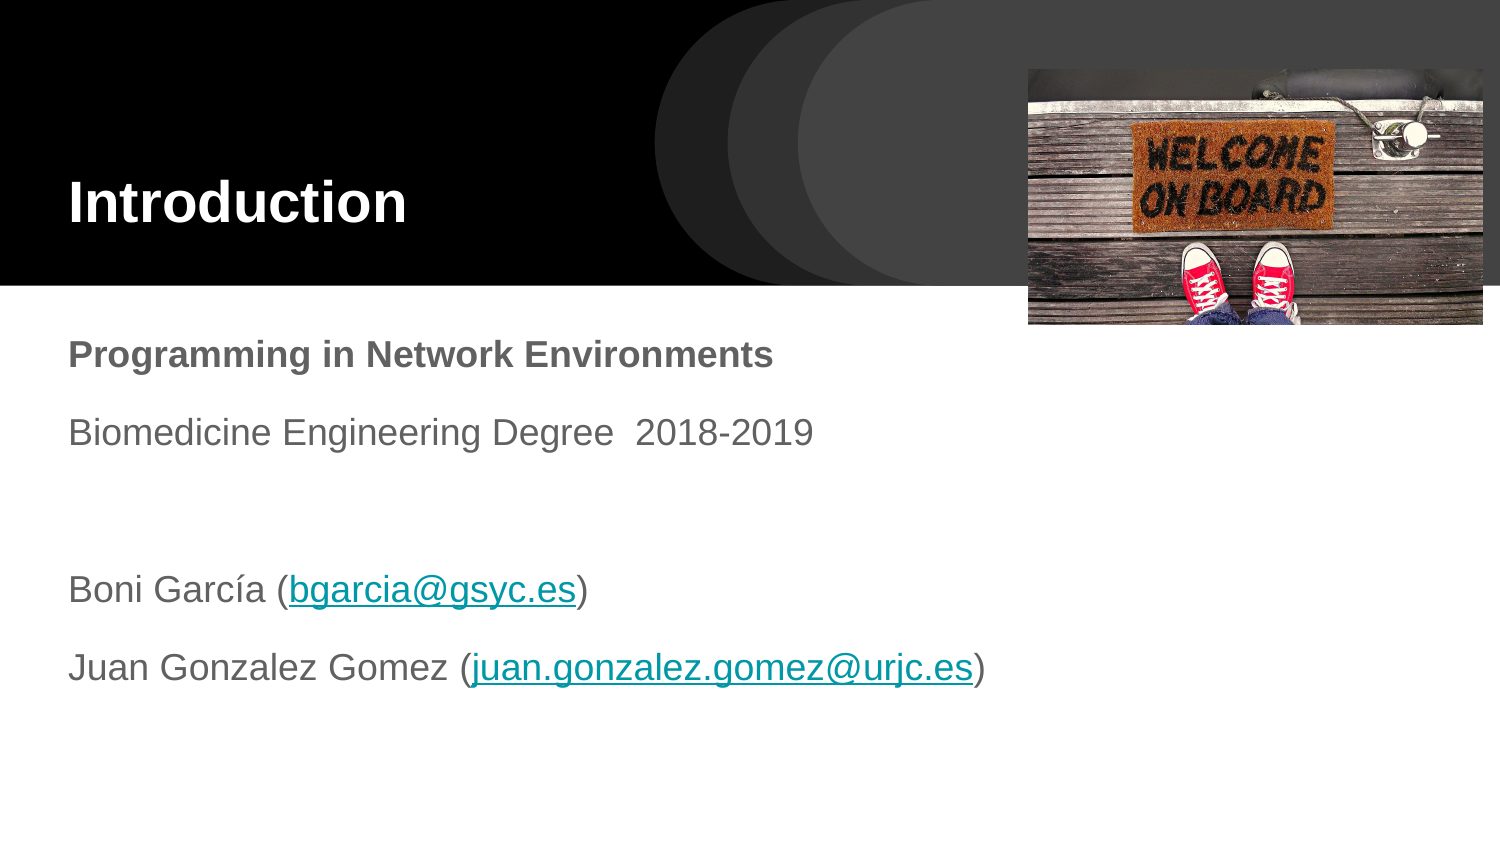

# Introduction
Programming in Network Environments
Biomedicine Engineering Degree 2018-2019
Boni García (bgarcia@gsyc.es)
Juan Gonzalez Gomez (juan.gonzalez.gomez@urjc.es)